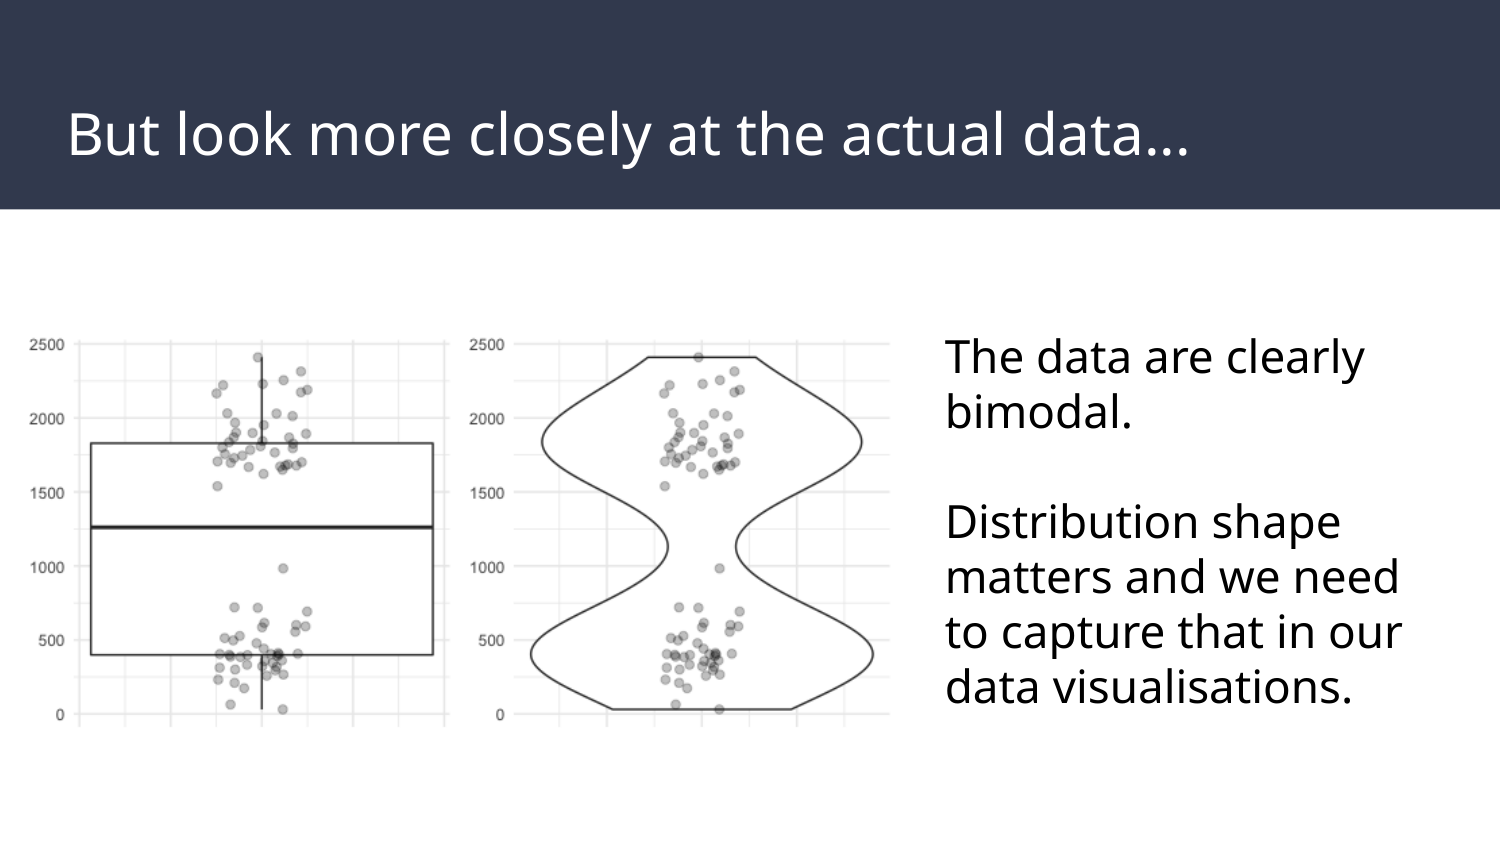

# But look more closely at the actual data...
The data are clearly bimodal.
Distribution shape matters and we need to capture that in our data visualisations.